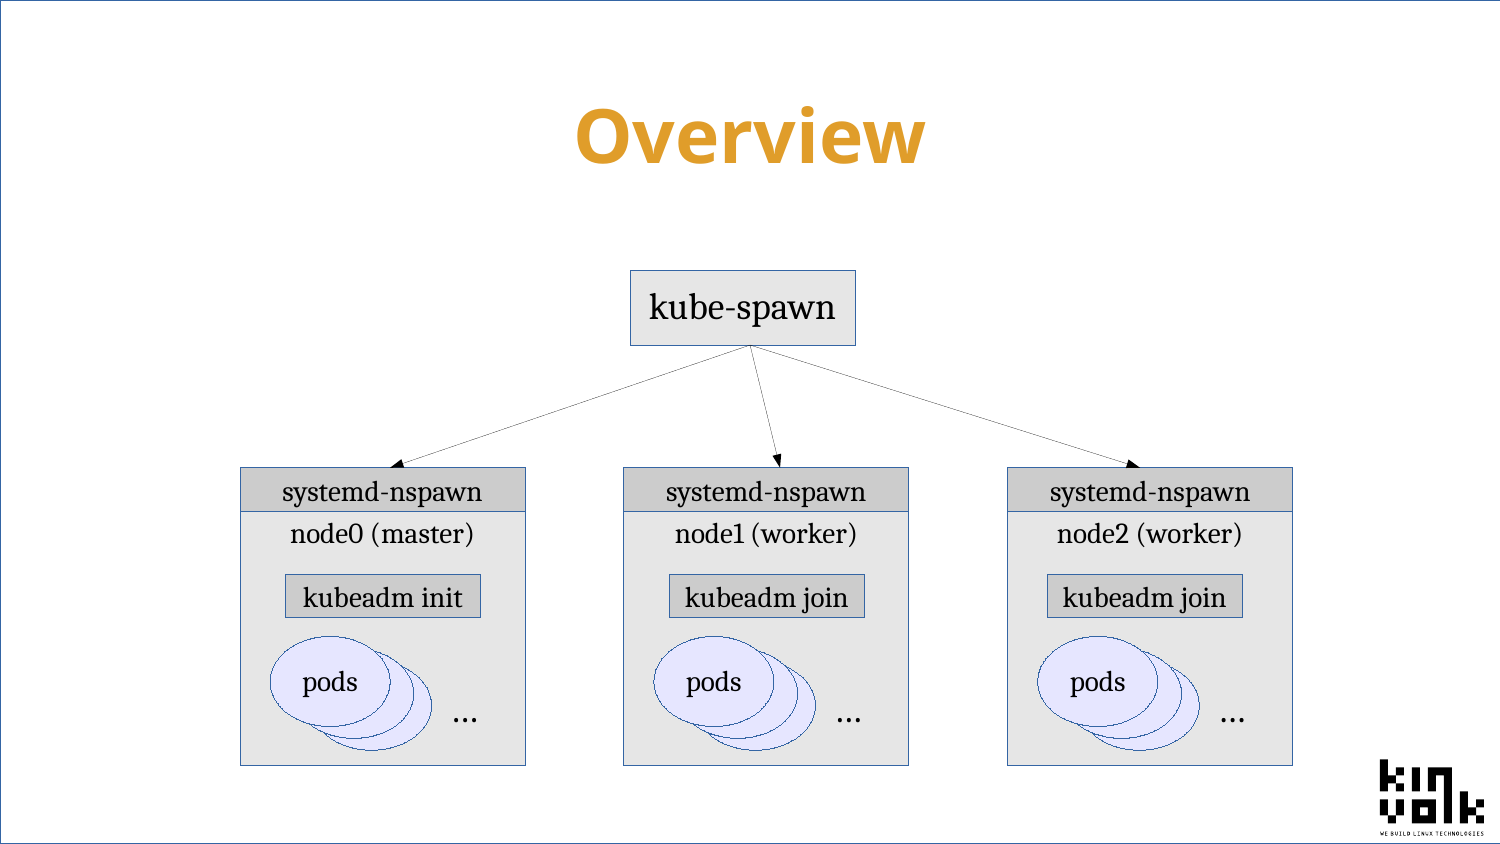

# Overview
kube-spawn
systemd-nspawn
systemd-nspawn
systemd-nspawn
node0 (master)
node1 (worker)
node2 (worker)
kubeadm init
kubeadm join
kubeadm join
pods
pods
pods
…
…
…